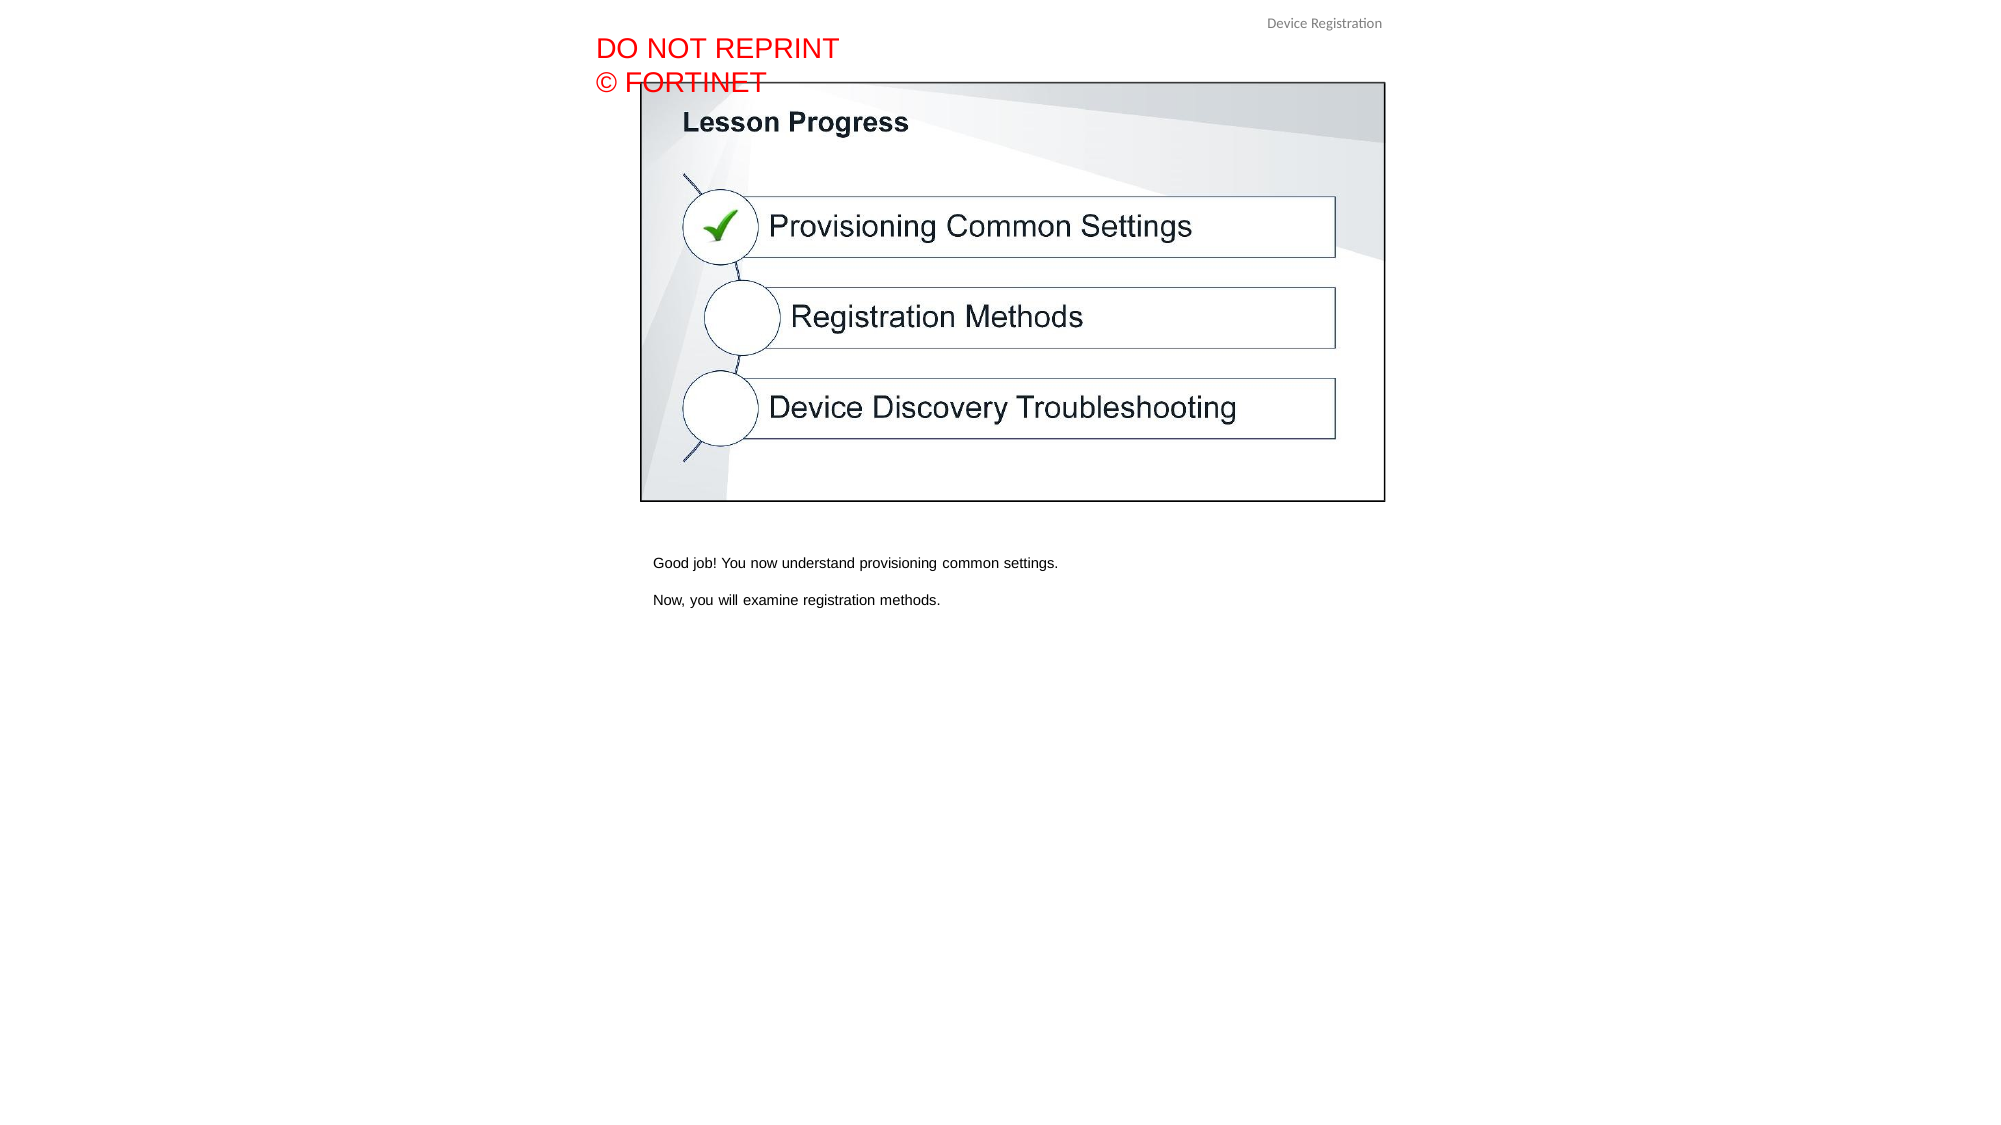

Device Registration
DO NOT REPRINT
© FORTINET
Good job! You now understand provisioning common settings.
Now, you will examine registration methods.
FortiManager 6.2 Study Guide
1